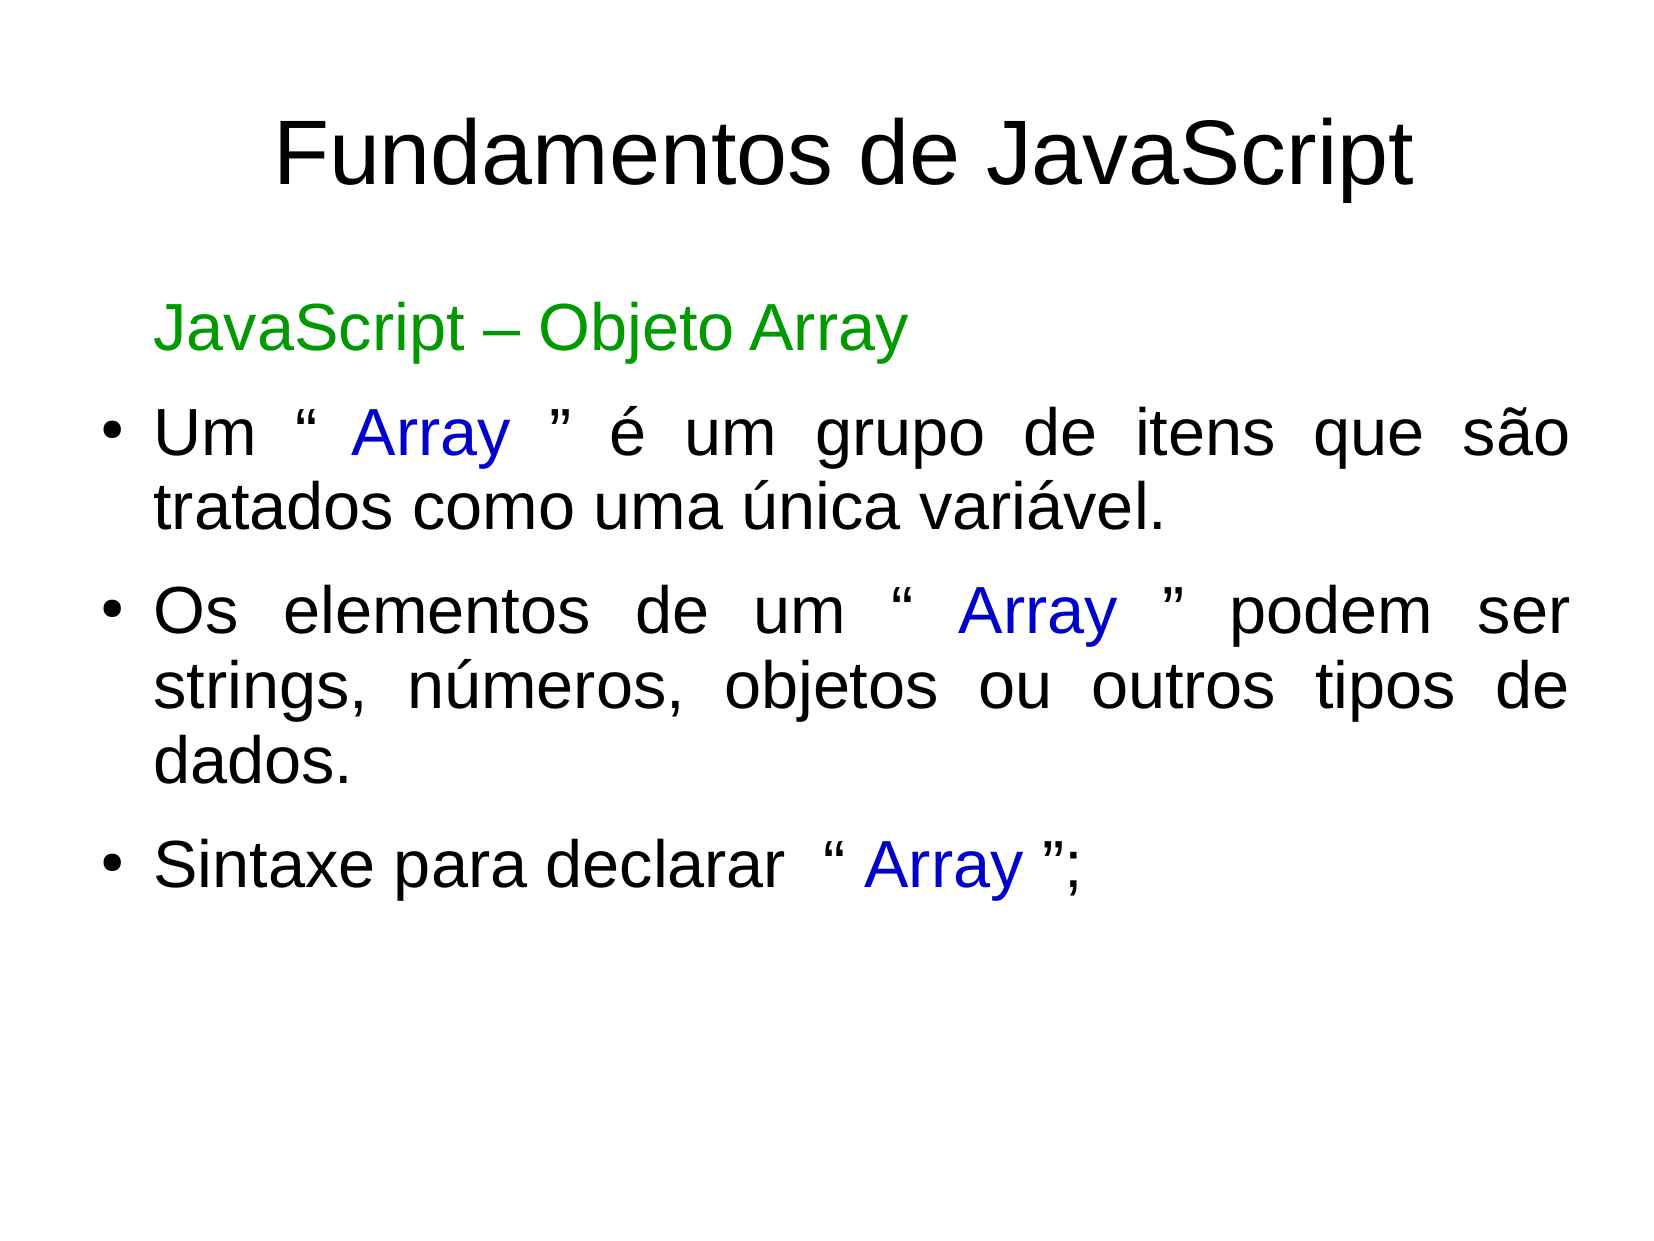

# Fundamentos de JavaScript
JavaScript – Objeto Array
Um “ Array ” é um grupo de itens que são tratados como uma única variável.
Os elementos de um “ Array ” podem ser strings, números, objetos ou outros tipos de dados.
Sintaxe para declarar “ Array ”;